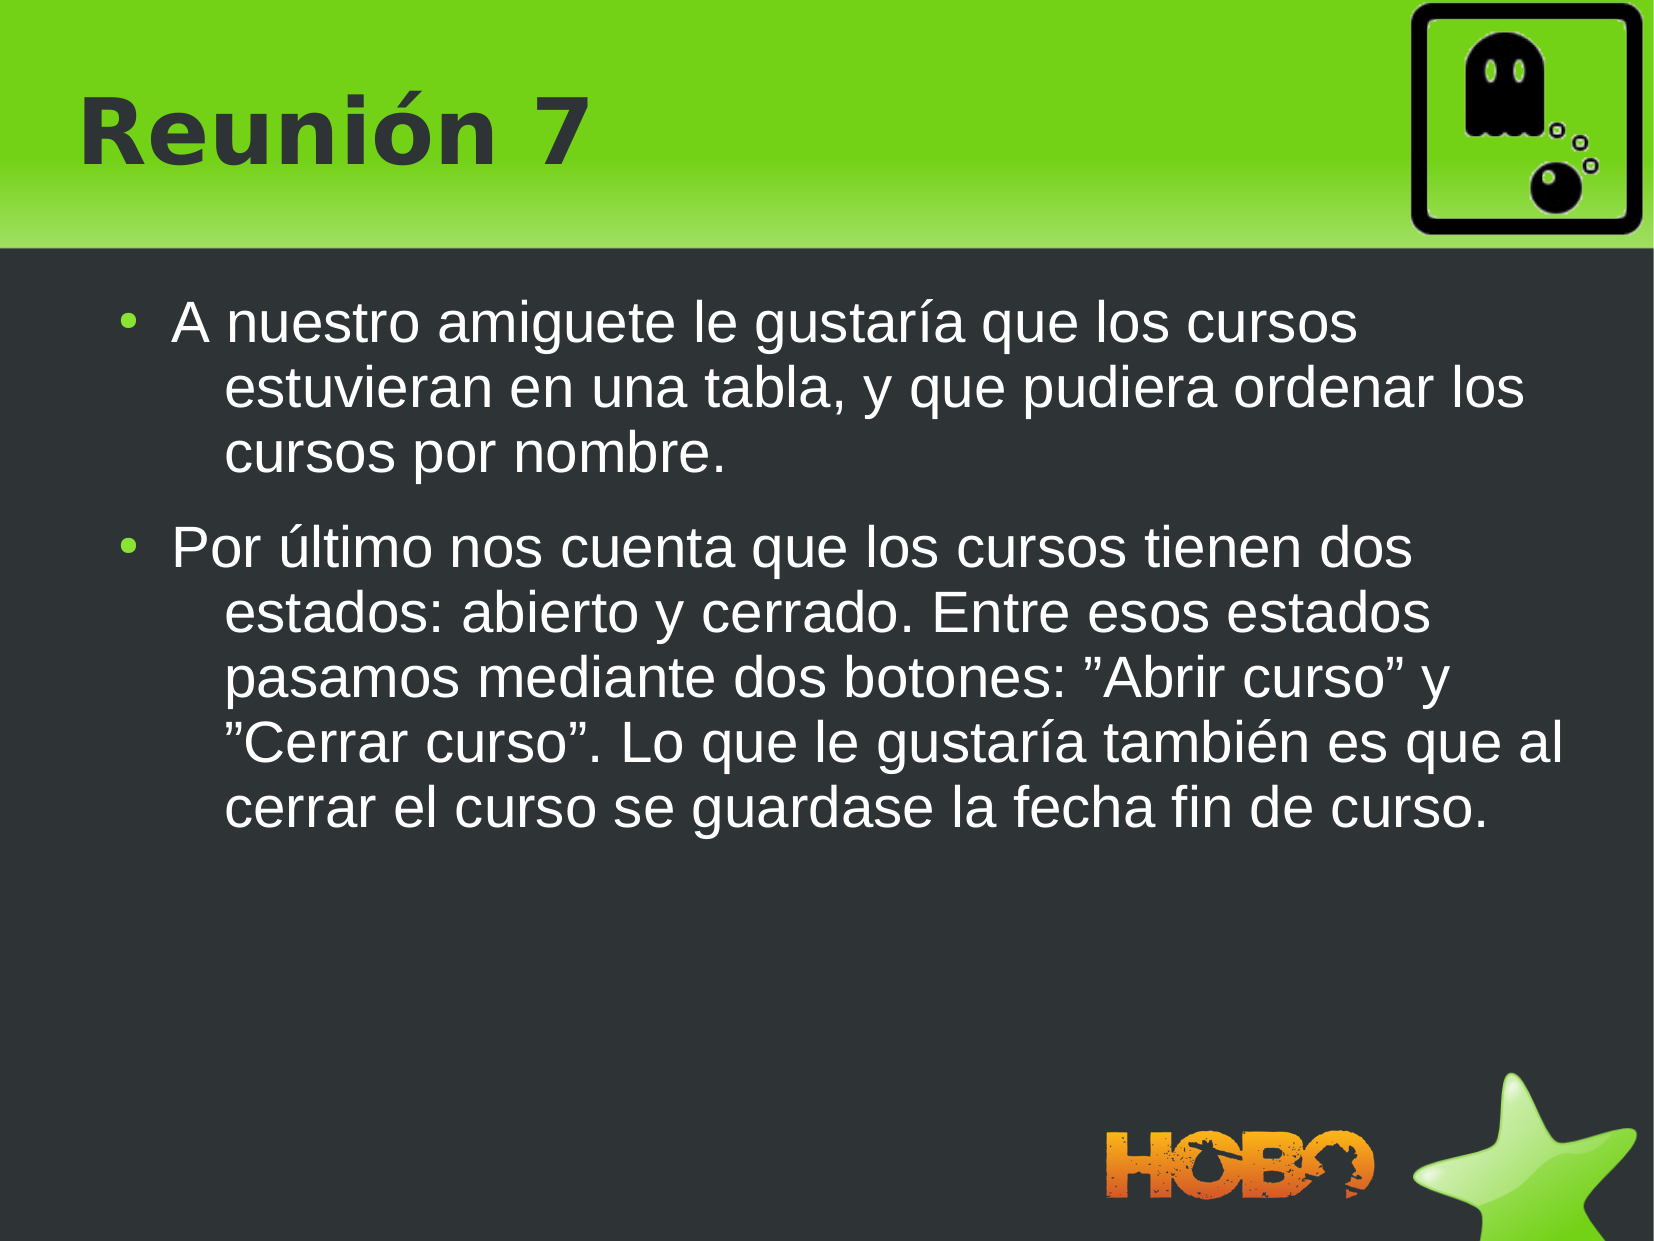

# Reunión 7
A nuestro amiguete le gustaría que los cursos estuvieran en una tabla, y que pudiera ordenar los cursos por nombre.
Por último nos cuenta que los cursos tienen dos estados: abierto y cerrado. Entre esos estados pasamos mediante dos botones: ”Abrir curso” y ”Cerrar curso”. Lo que le gustaría también es que al cerrar el curso se guardase la fecha fin de curso.